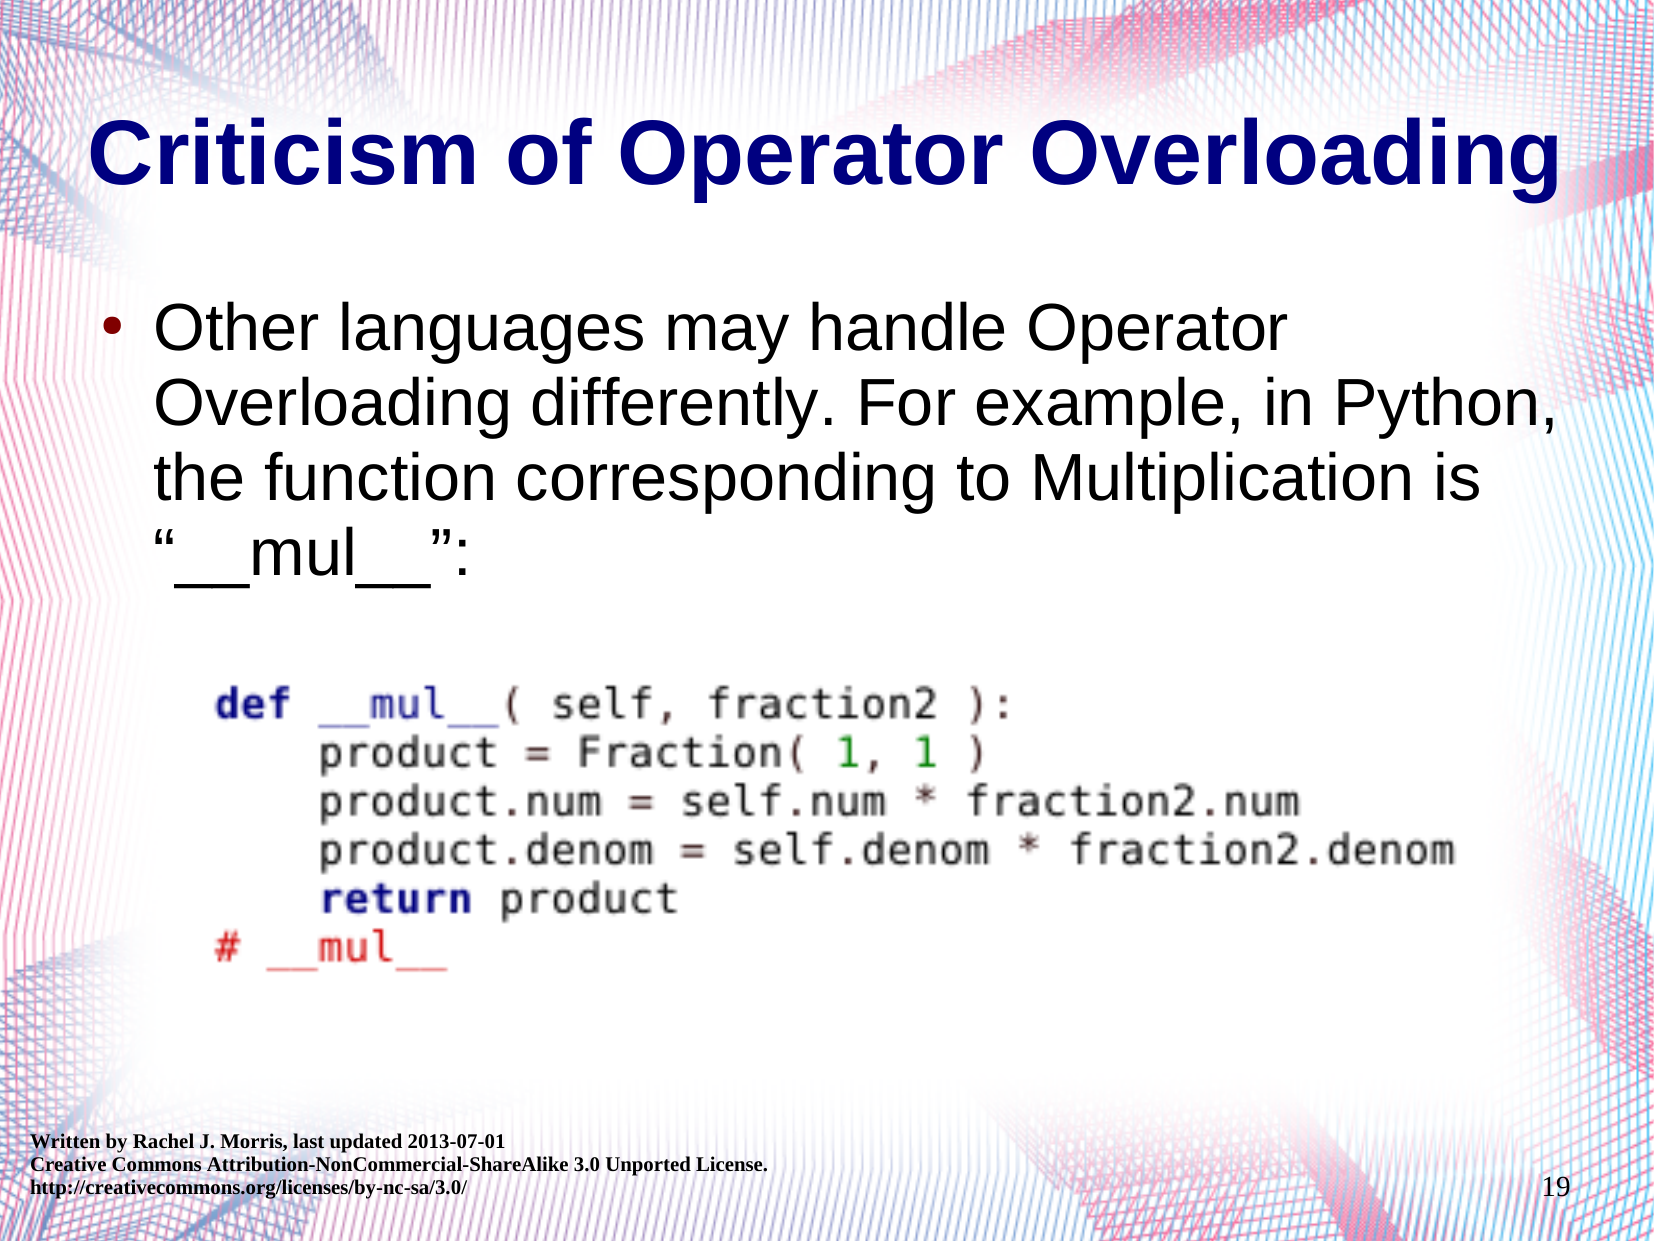

# Criticism of Operator Overloading
Other languages may handle Operator Overloading differently. For example, in Python, the function corresponding to Multiplication is “__mul__”:
19